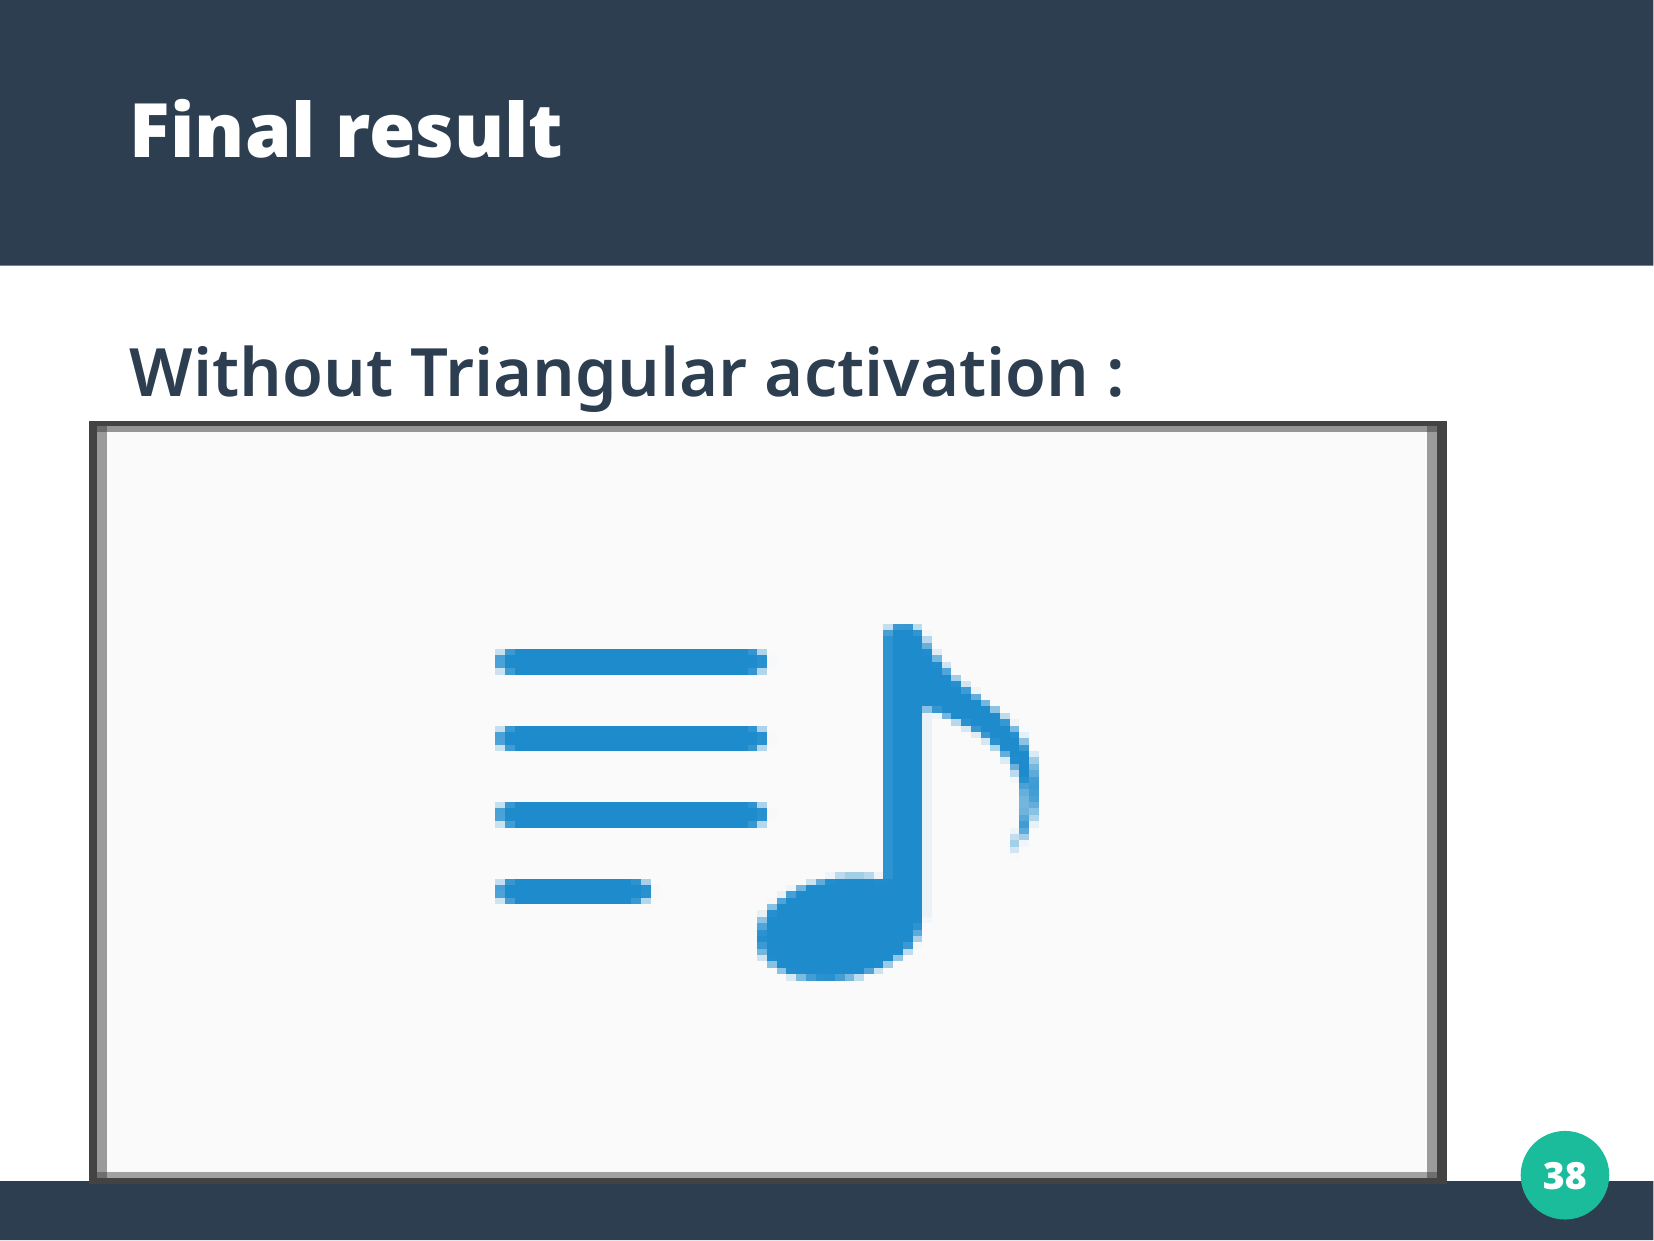

# Final result
Without Triangular activation :
38